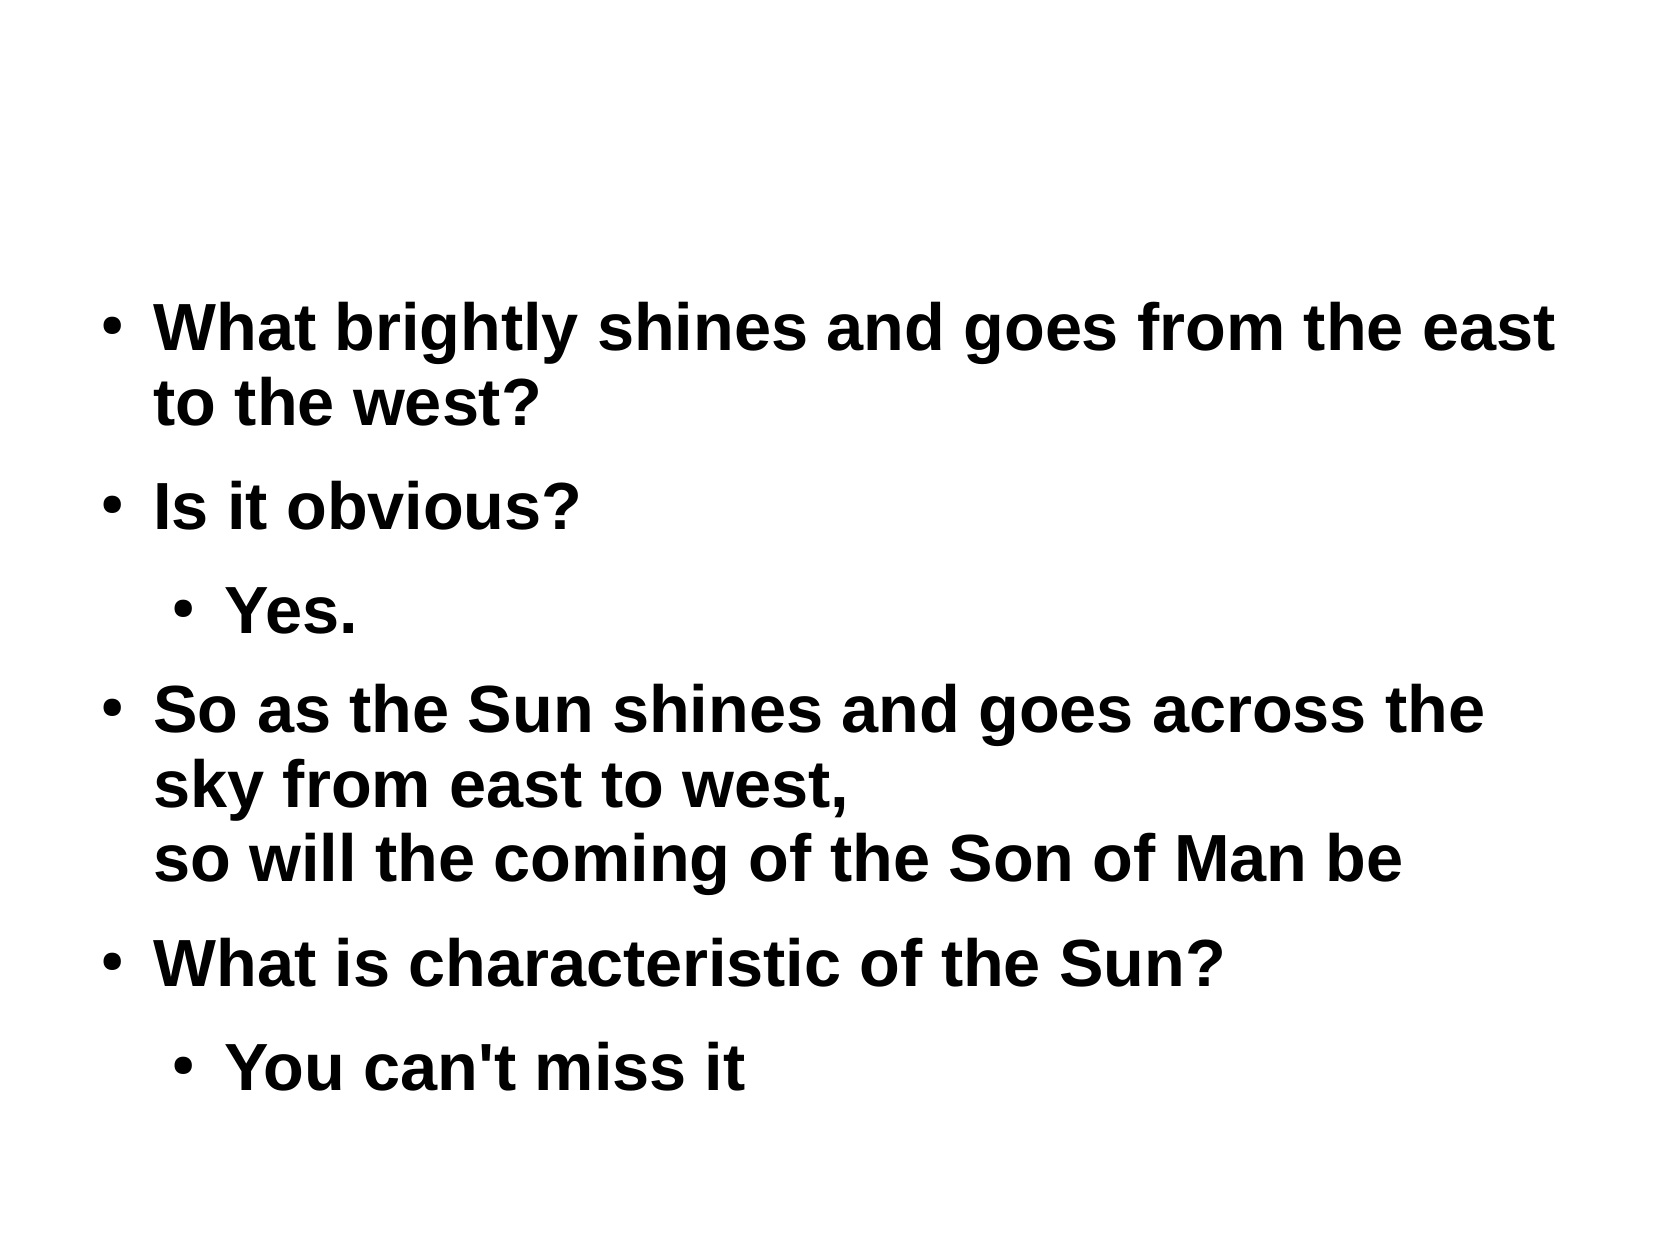

#
What brightly shines and goes from the east to the west?
Is it obvious?
Yes.
So as the Sun shines and goes across the sky from east to west,
so will the coming of the Son of Man be
What is characteristic of the Sun?
You can't miss it